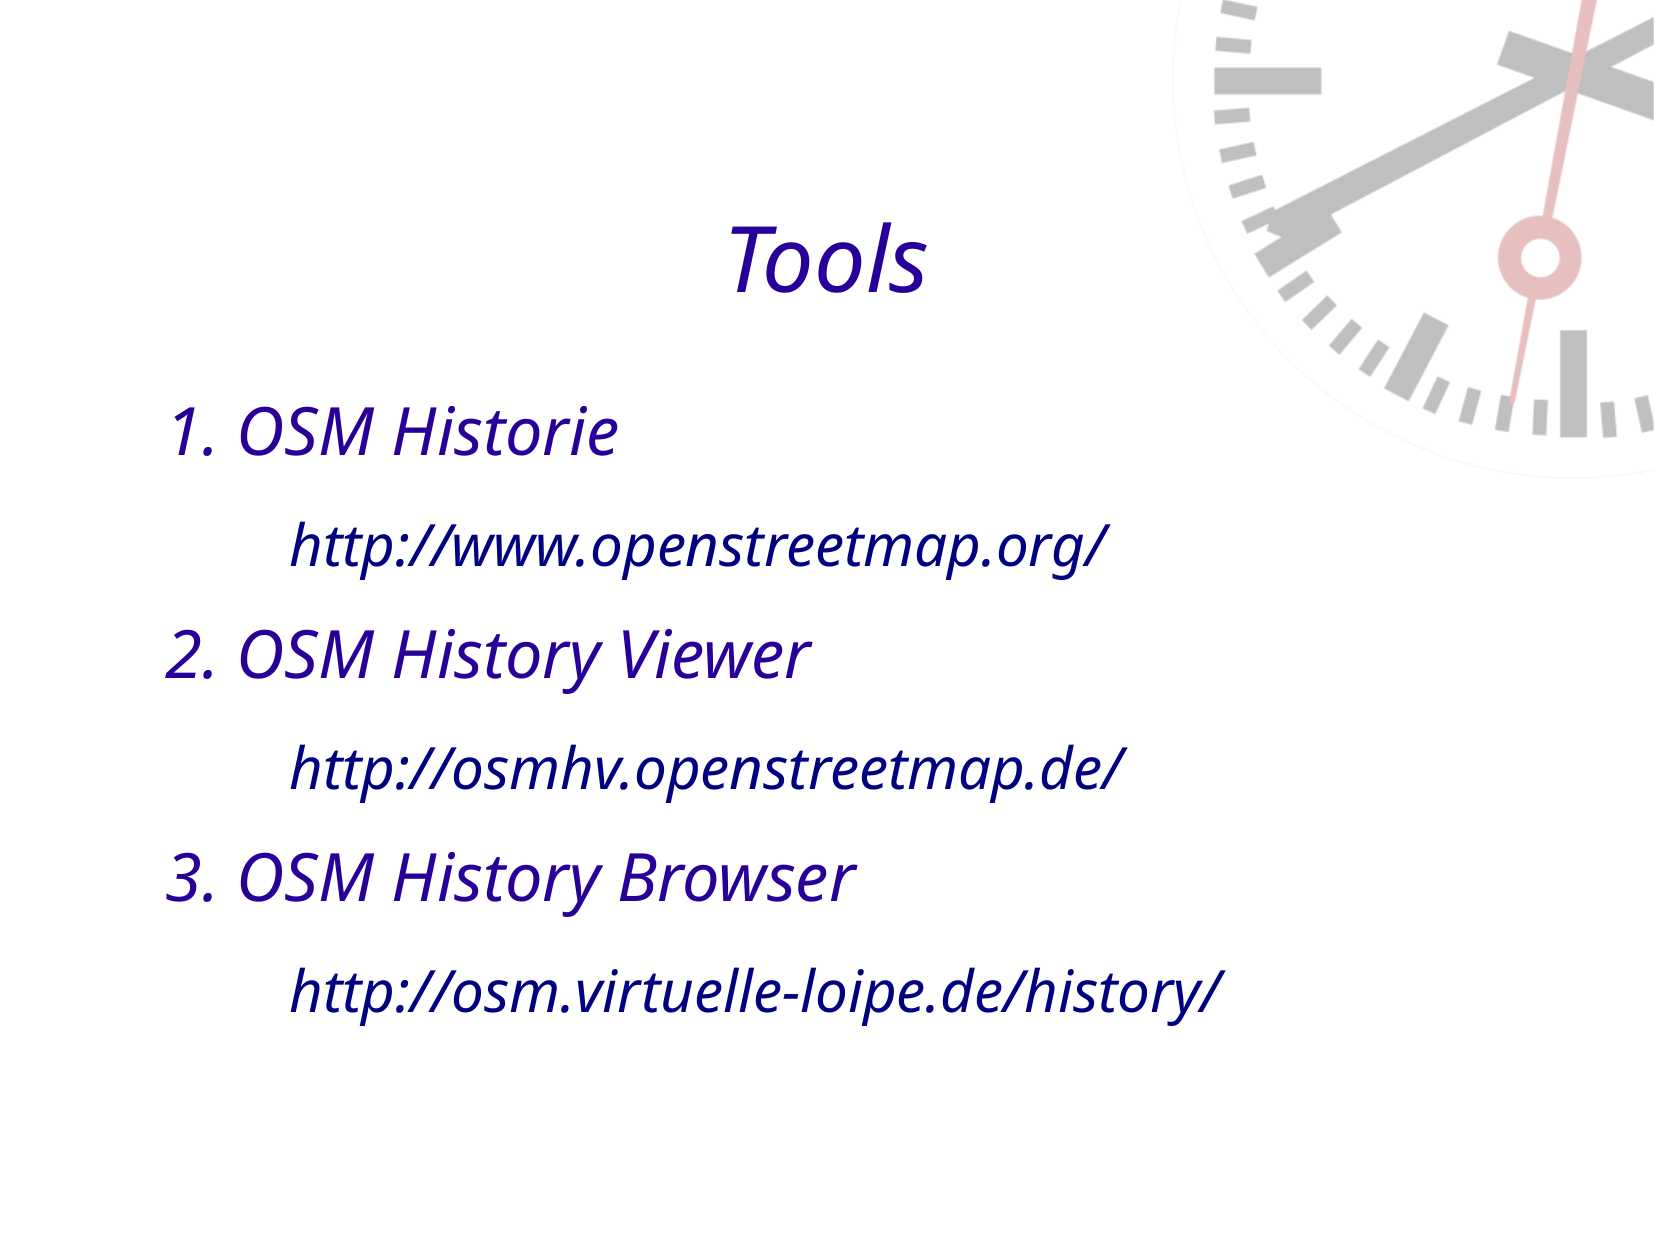

# Tools
OSM Historie
http://www.openstreetmap.org/
OSM History Viewer
http://osmhv.openstreetmap.de/
OSM History Browser
http://osm.virtuelle-loipe.de/history/